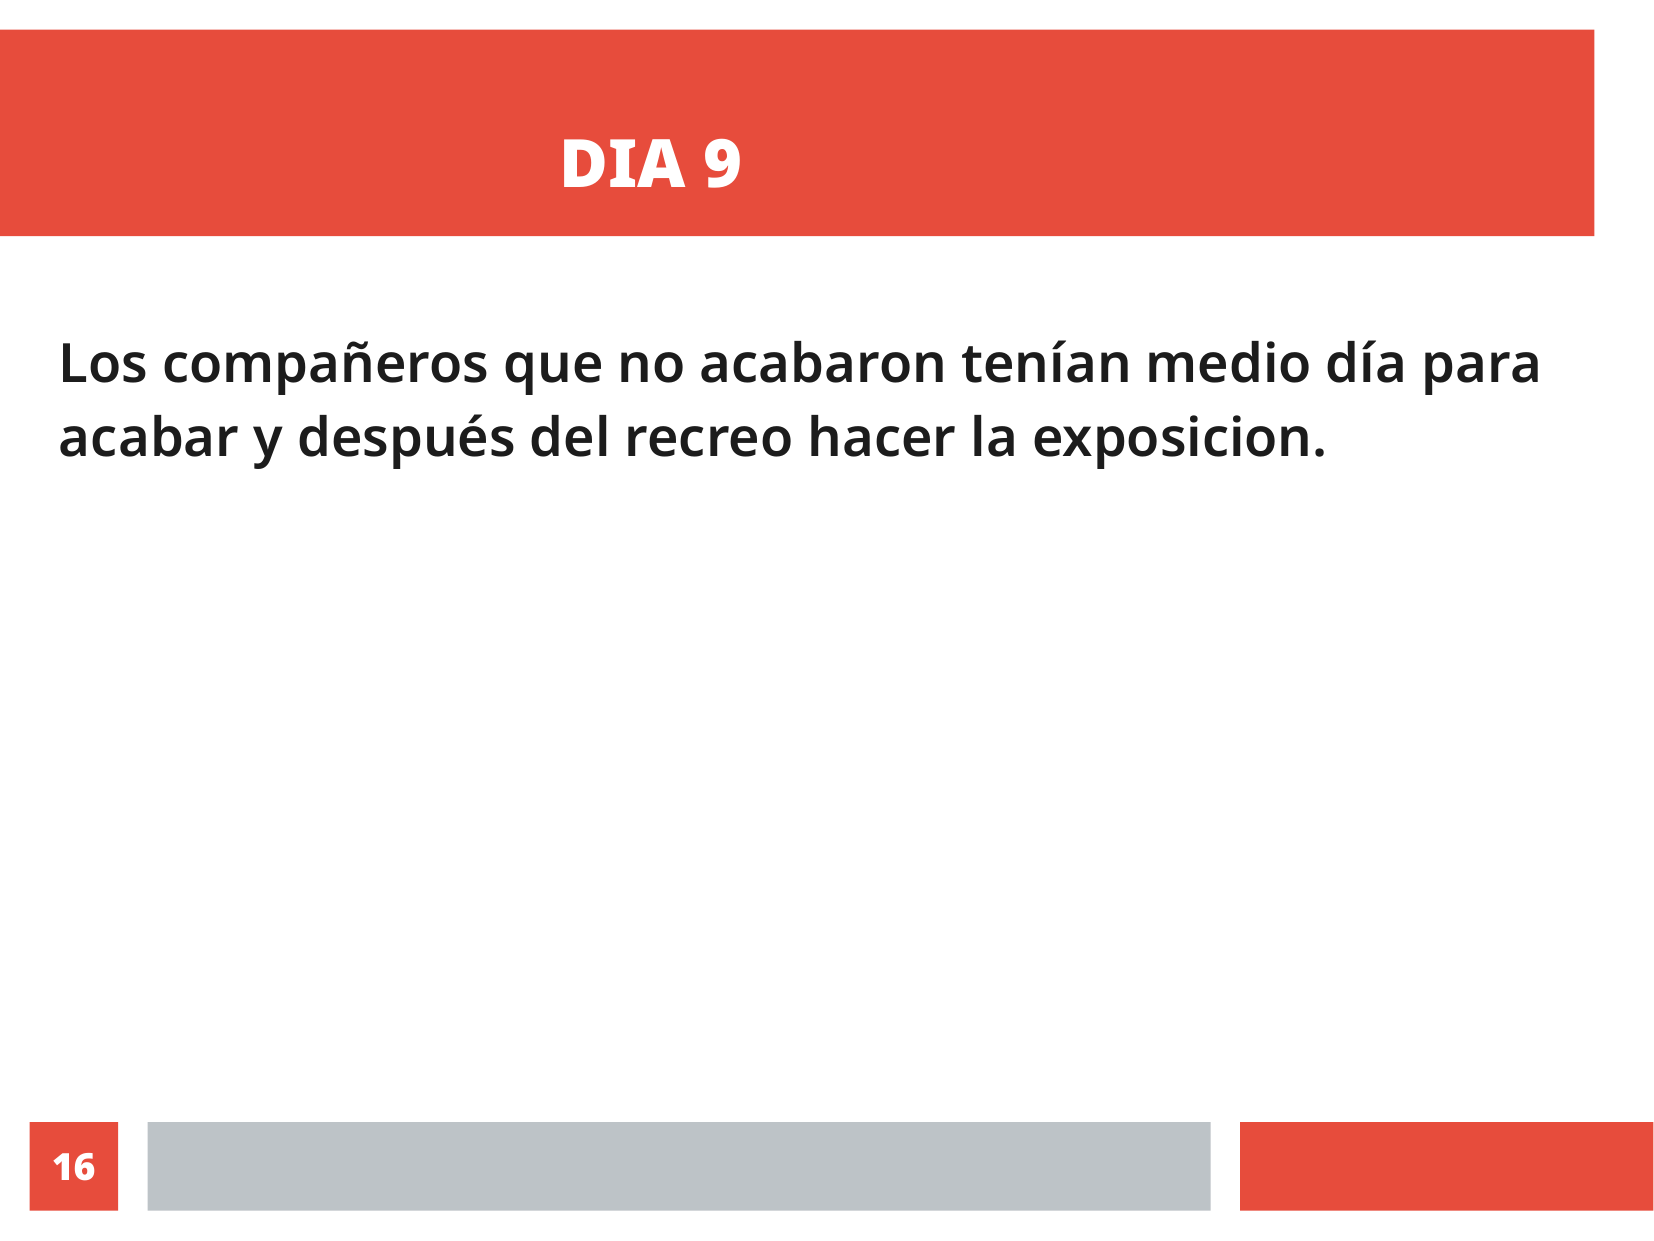

# DIA 9
Los compañeros que no acabaron tenían medio día para acabar y después del recreo hacer la exposicion.
16